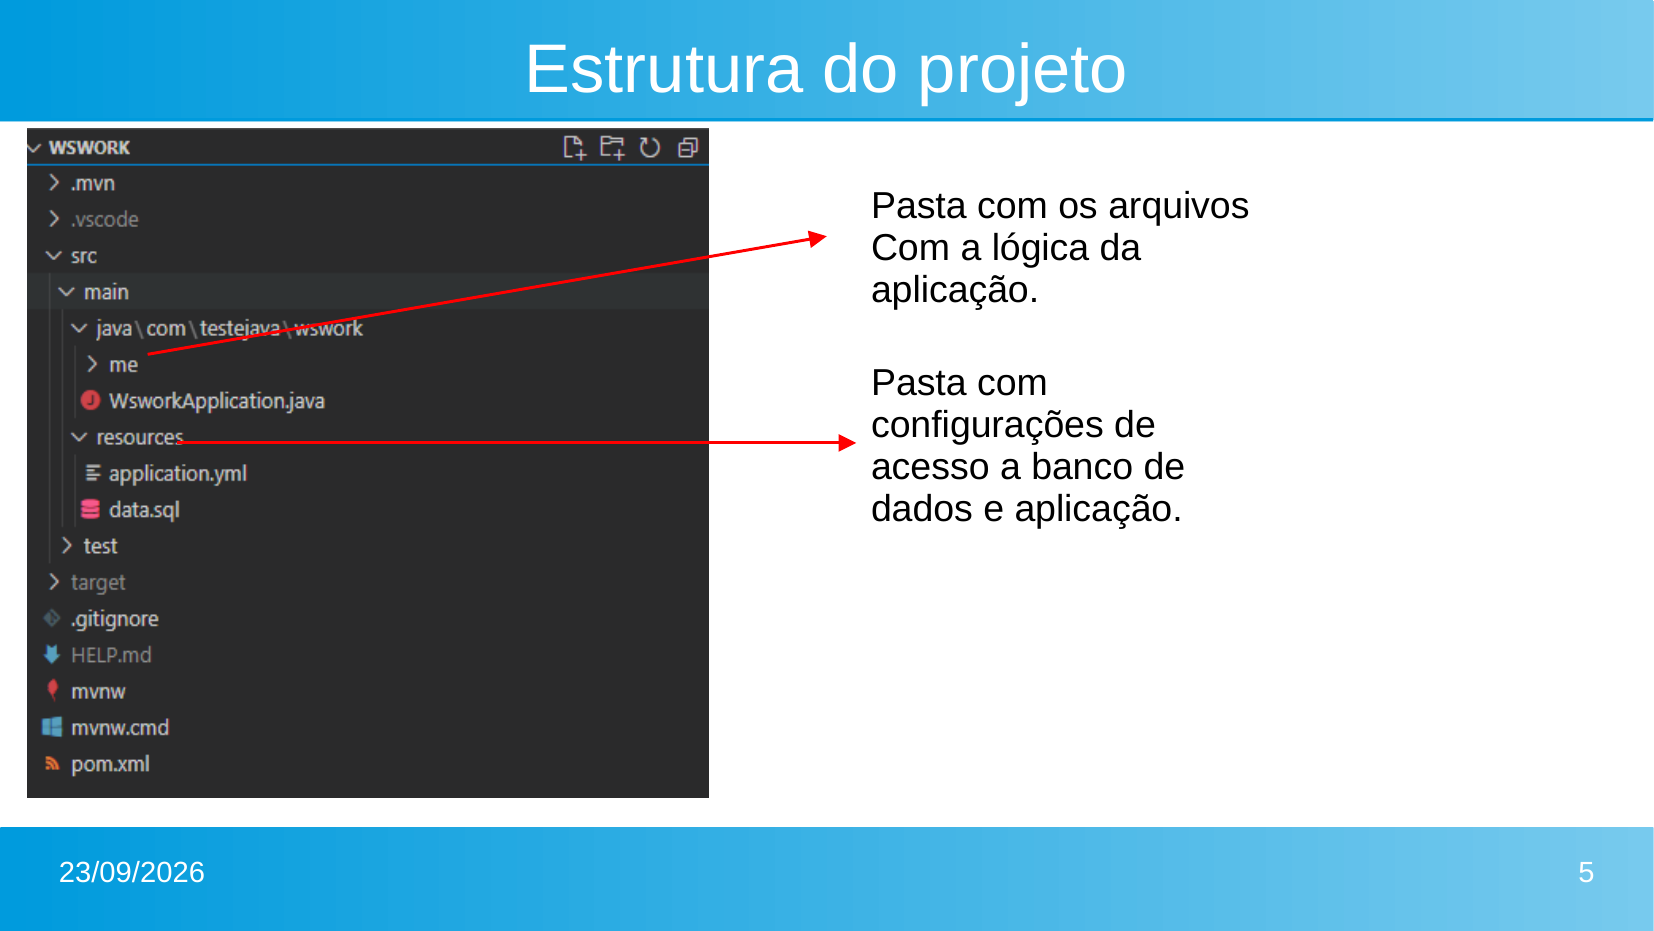

# Estrutura do projeto
Pasta com os arquivos
Com a lógica da aplicação.
Pasta com configurações de acesso a banco de dados e aplicação.
5